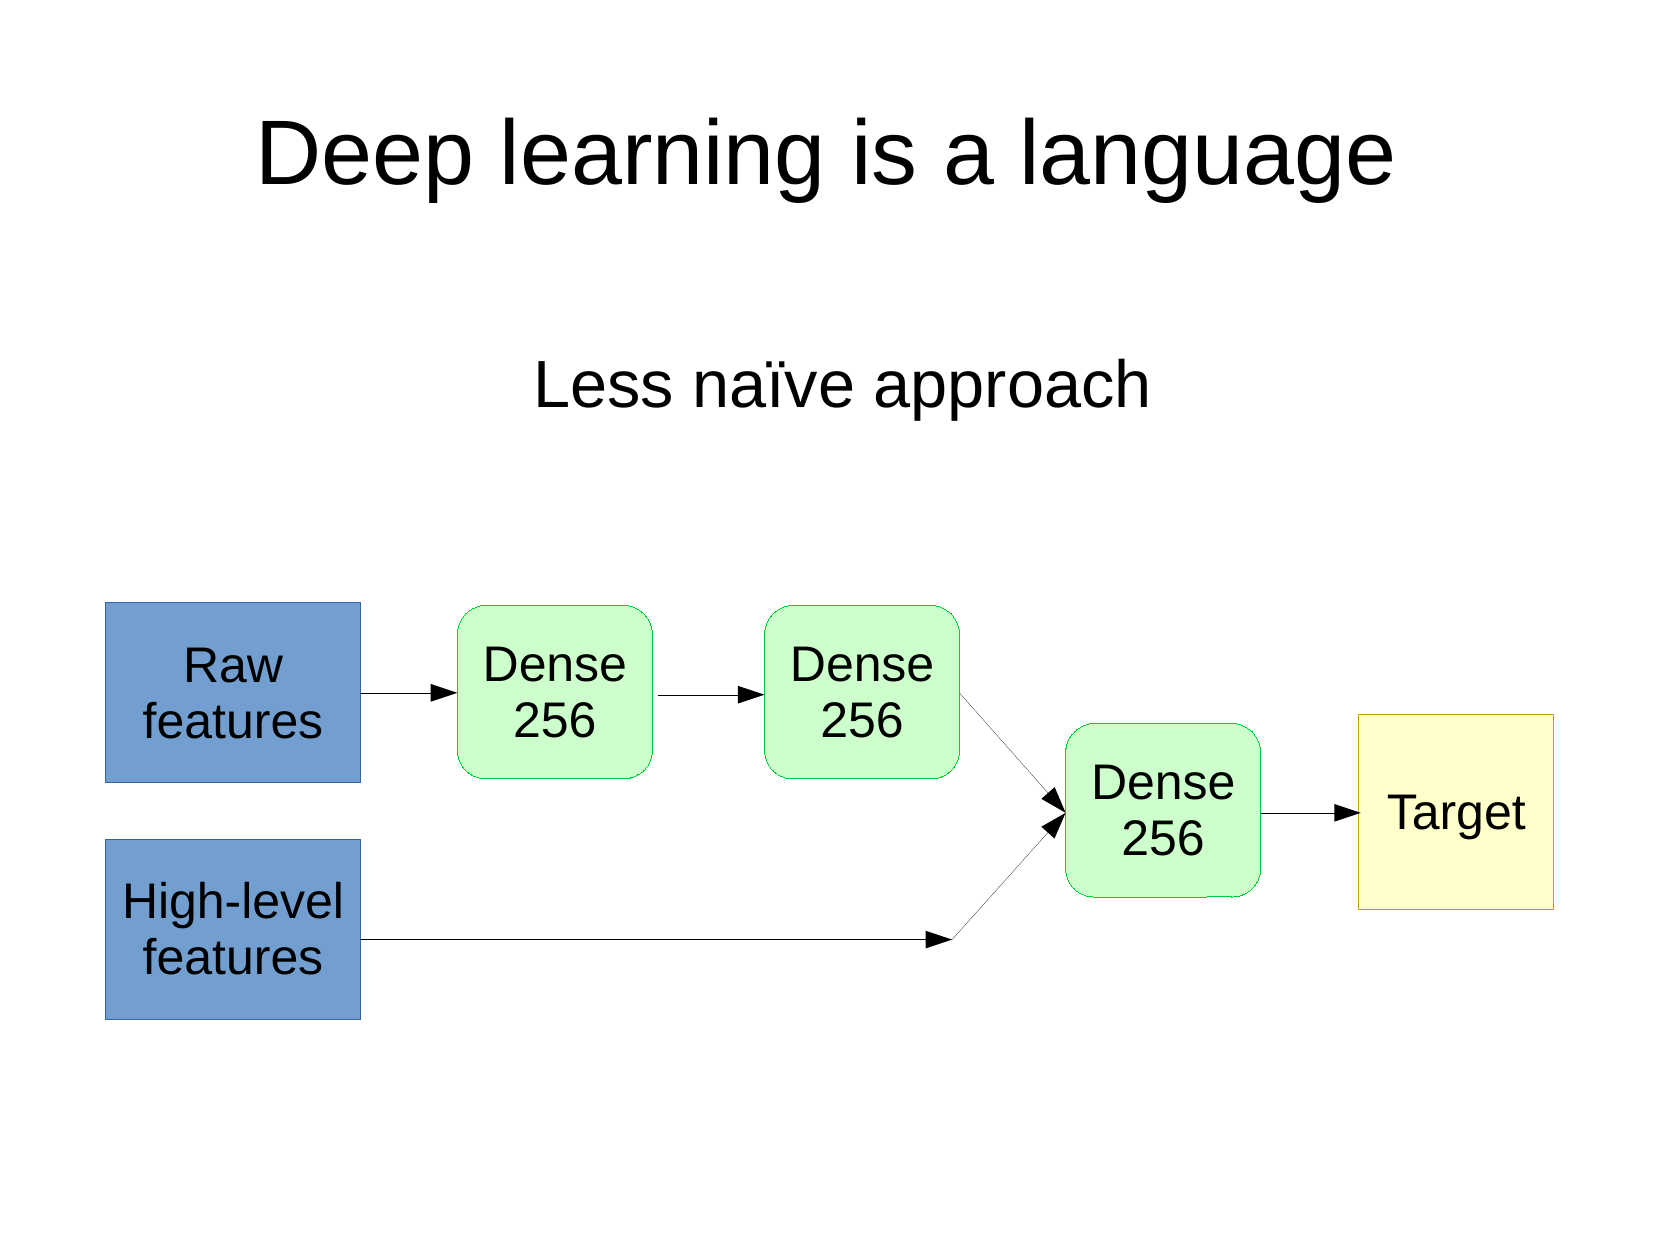

# Deep learning is a language
Less naïve approach
Raw
features
Dense
256
Dense
256
Target
Dense
256
High-level
features